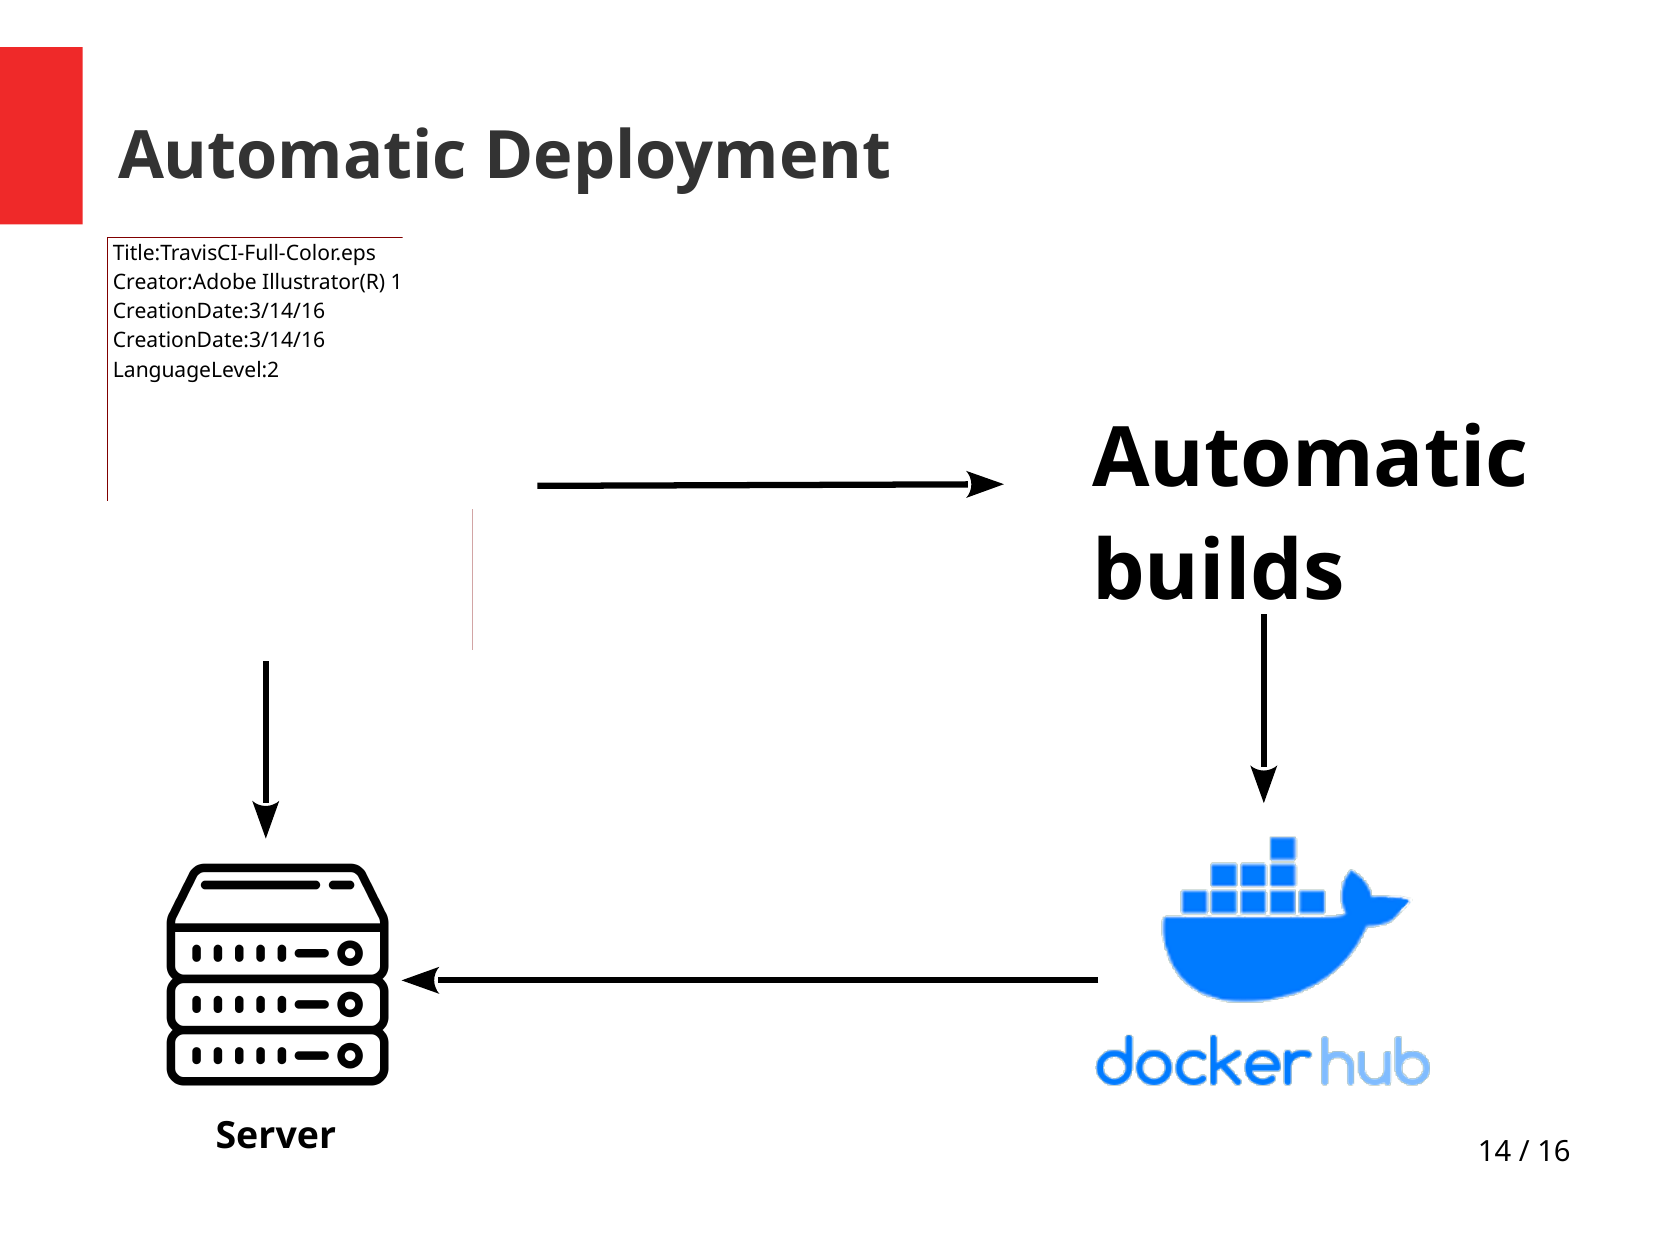

# Automatic Deployment
Automatic
builds
Server
14